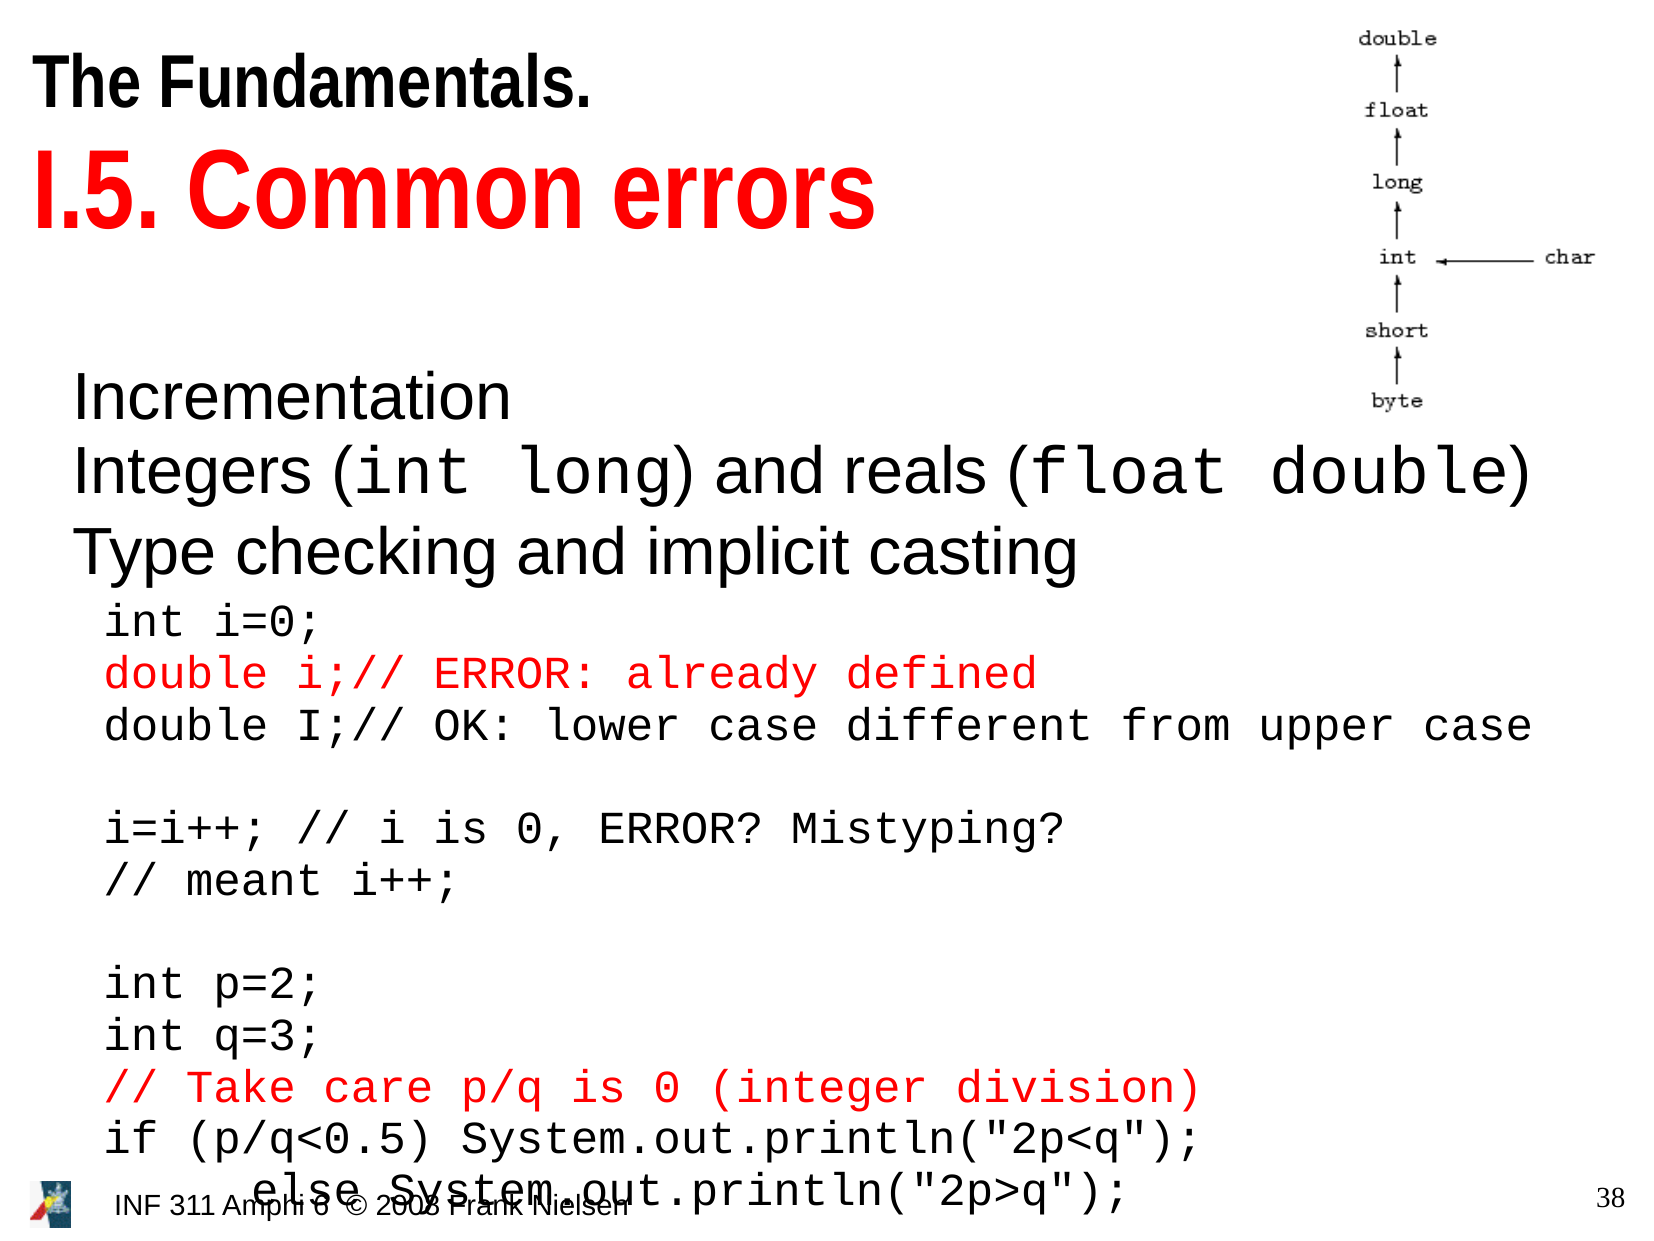

The Fundamentals.
I.5. Common errors
 Incrementation
 Integers (int long) and reals (float double)
 Type checking and implicit casting
int i=0;
double i;// ERROR: already defined
double I;// OK: lower case different from upper case
i=i++; // i is 0, ERROR? Mistyping?
// meant i++;
int p=2;
int q=3;
// Take care p/q is 0 (integer division)
if (p/q<0.5) System.out.println("2p<q");
 		else System.out.println("2p>q");